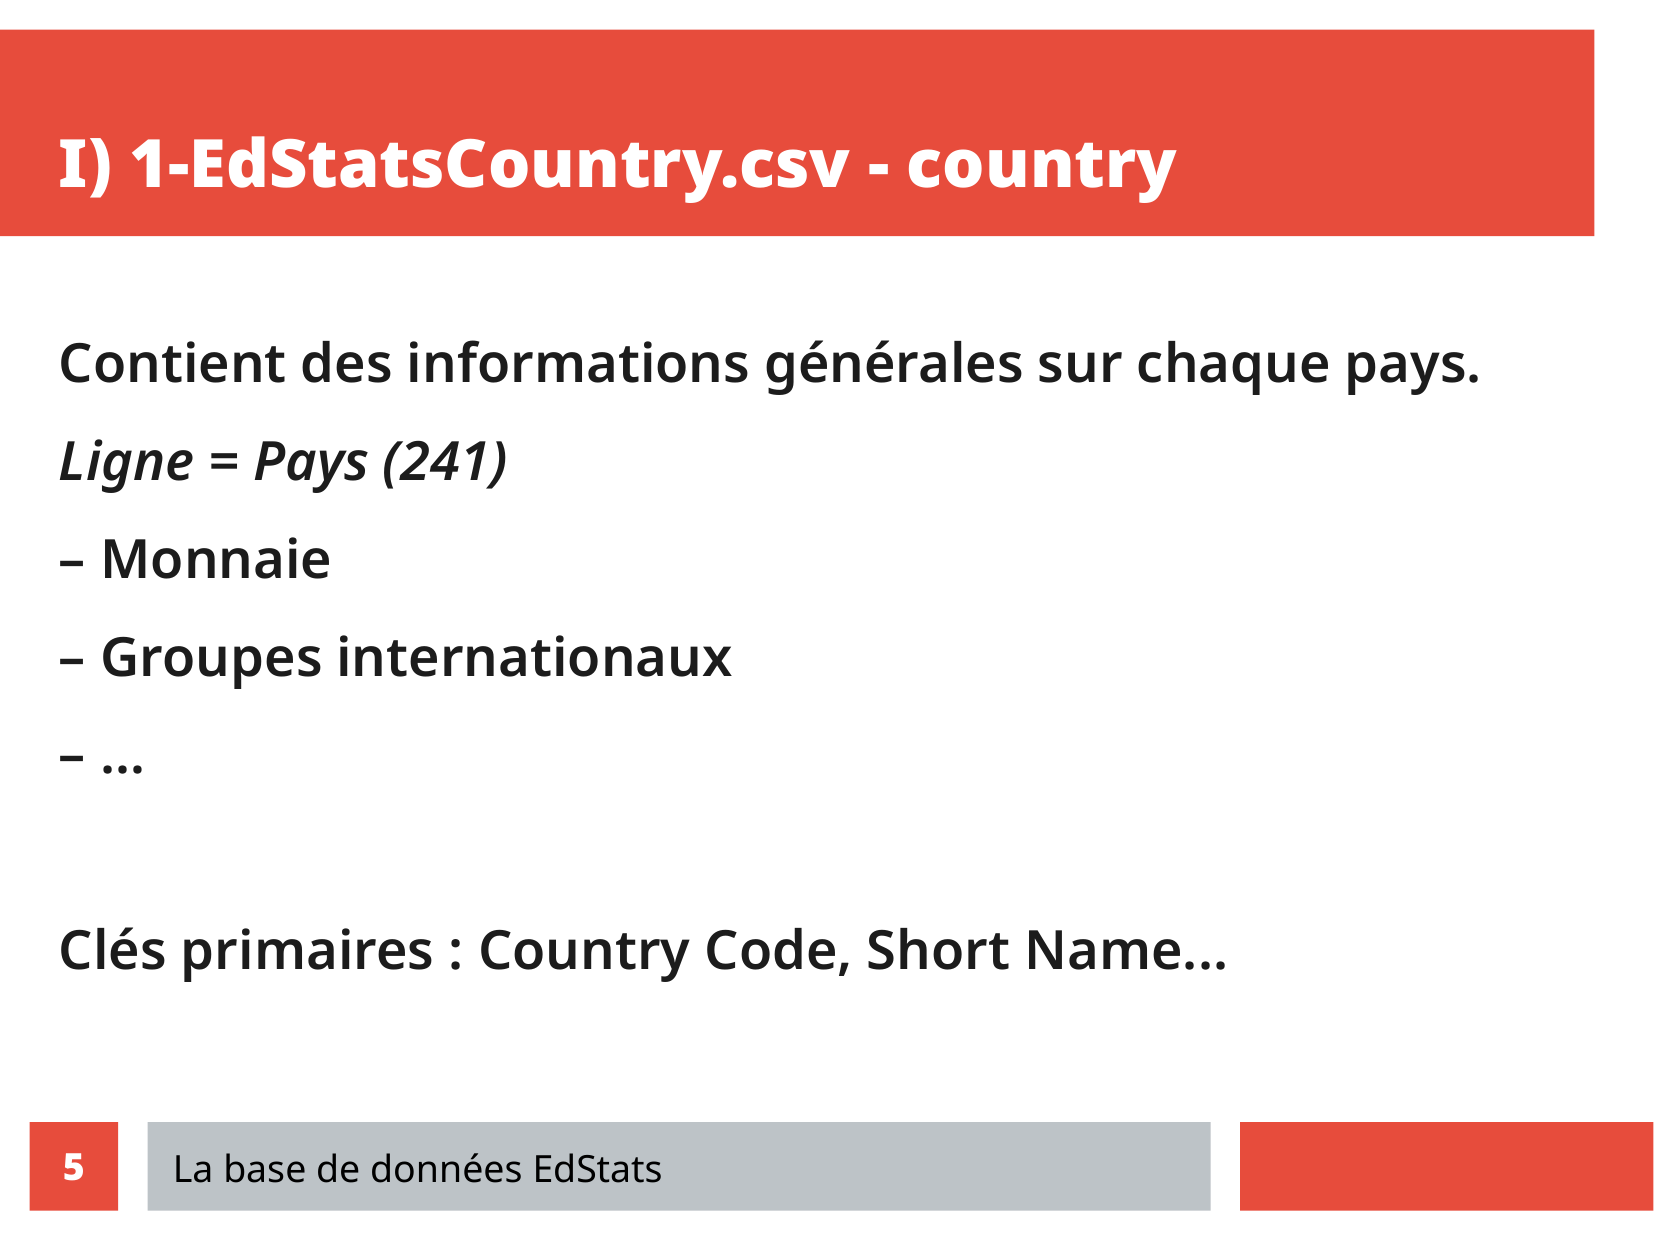

# I) 1-EdStatsCountry.csv - country
Contient des informations générales sur chaque pays.
Ligne = Pays (241)
– Monnaie
– Groupes internationaux
– …
Clés primaires : Country Code, Short Name...
5
La base de données EdStats